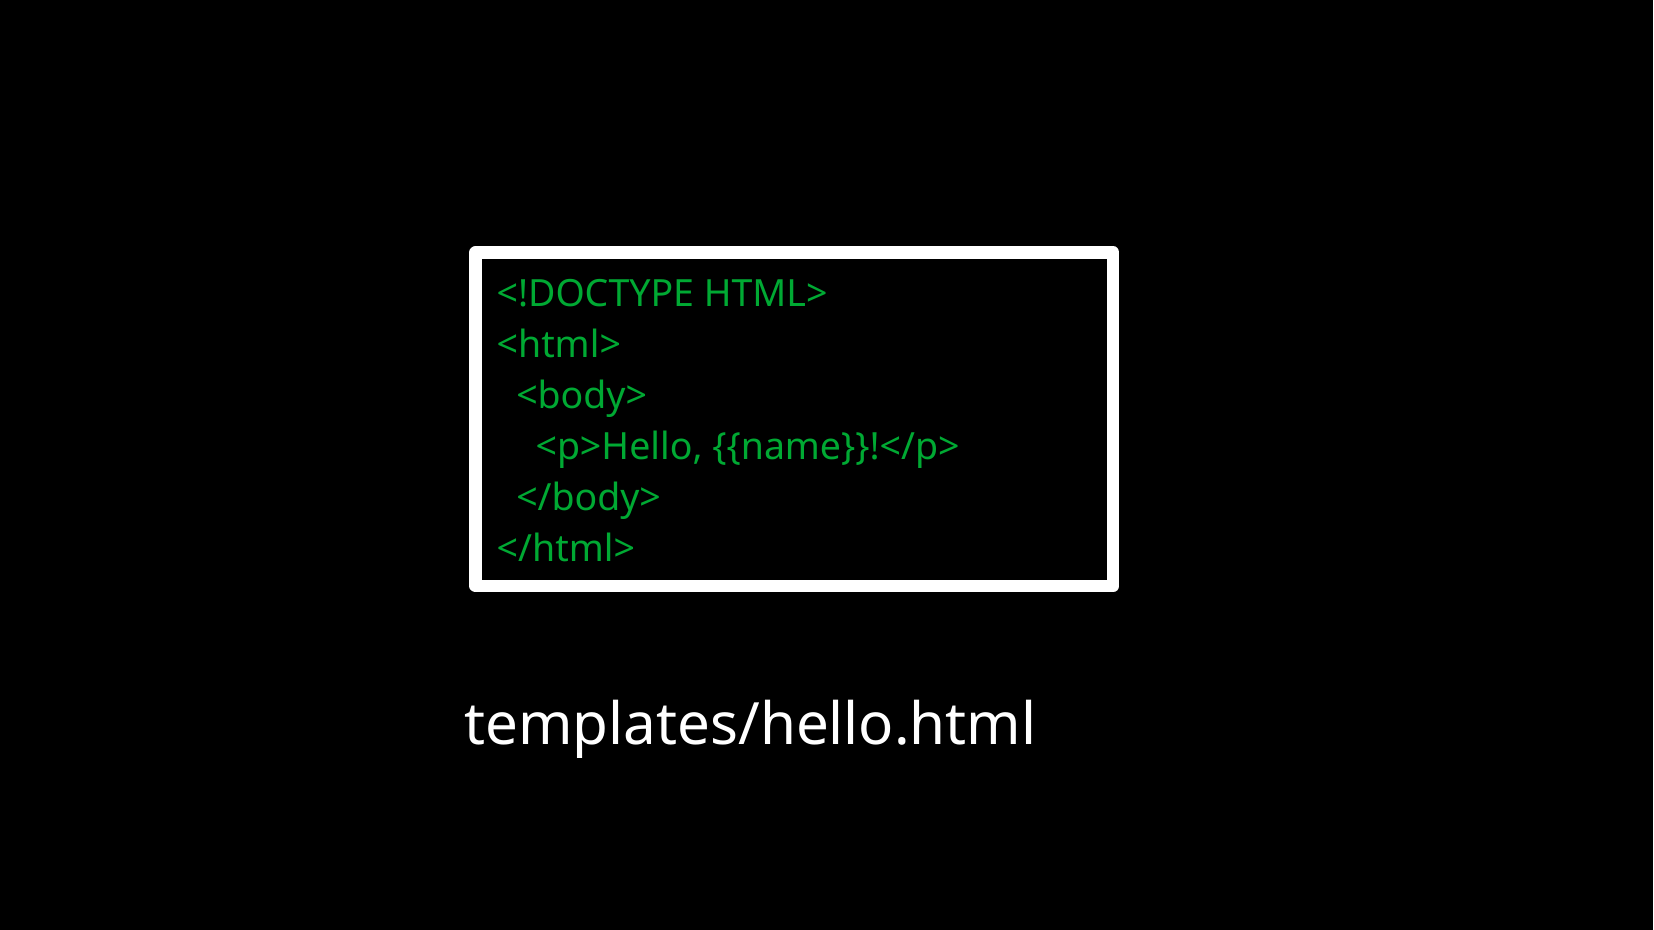

<!DOCTYPE HTML>
<html>
 <body>
 <p>Hello, {{name}}!</p>
 </body>
</html>
templates/hello.html